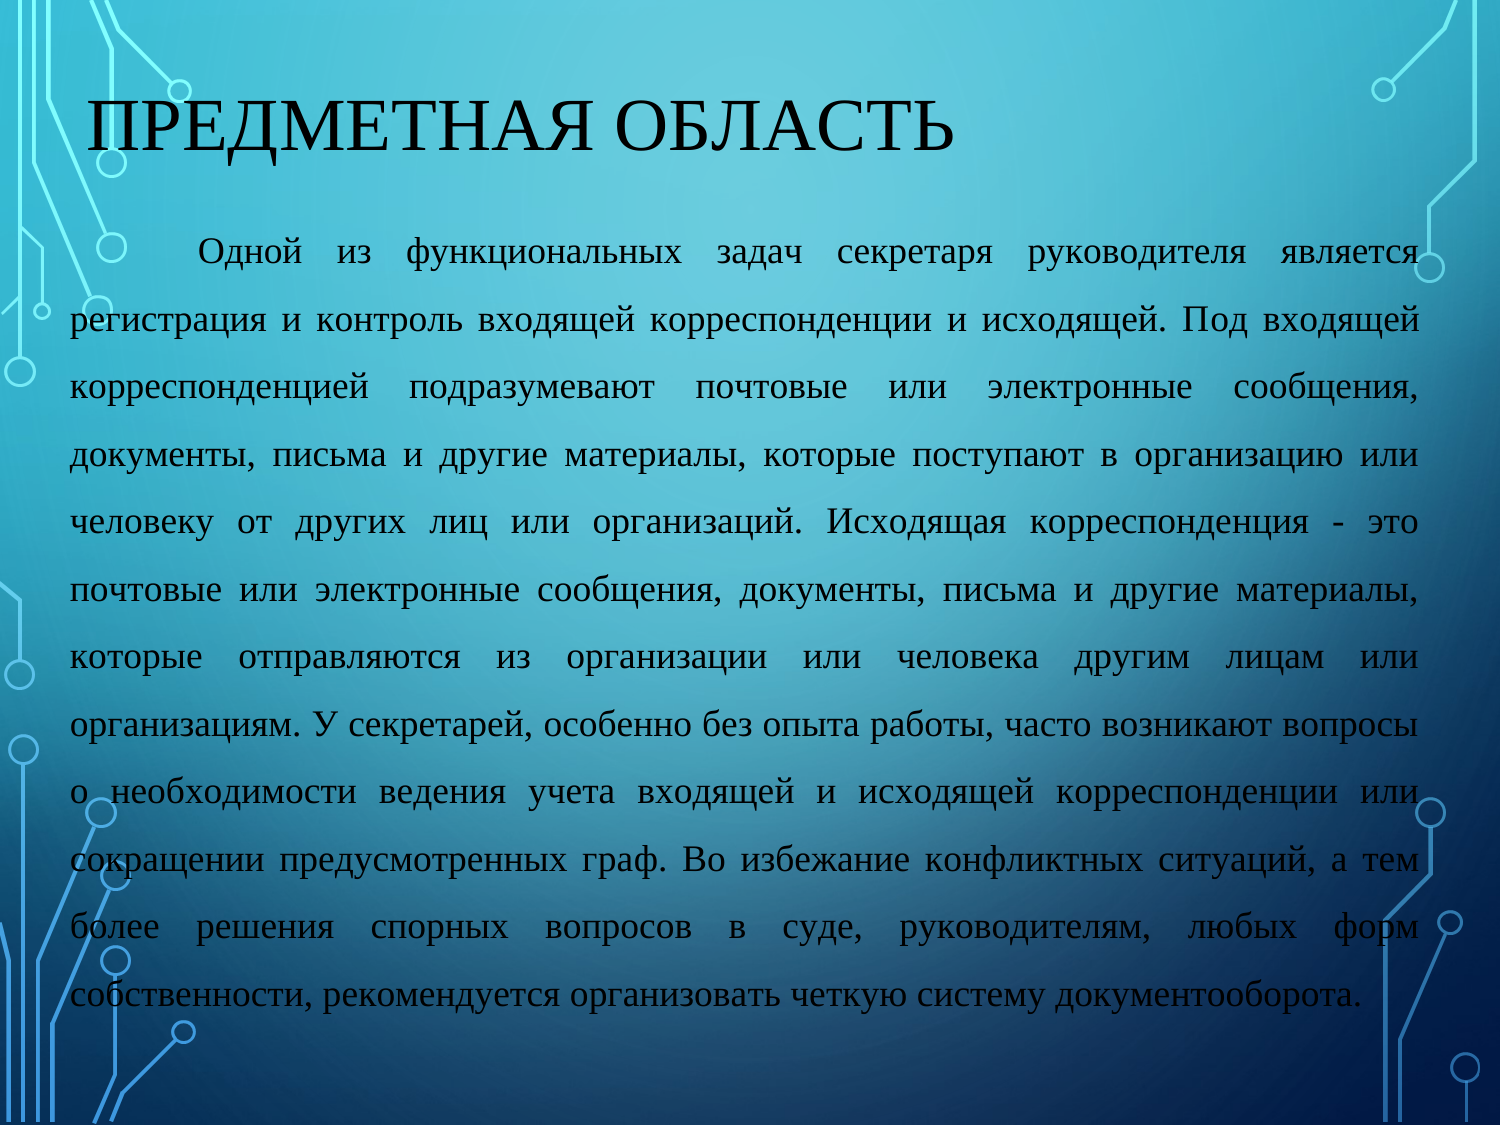

ПРЕДМЕТНАЯ ОБЛАСТЬ
 Одной из функциональных задач секретаря руководителя является регистрация и контроль входящей корреспонденции и исходящей. Под входящей корреспонденцией подразумевают почтовые или электронные сообщения, документы, письма и другие материалы, которые поступают в организацию или человеку от других лиц или организаций. Исходящая корреспонденция - это почтовые или электронные сообщения, документы, письма и другие материалы, которые отправляются из организации или человека другим лицам или организациям. У секретарей, особенно без опыта работы, часто возникают вопросы о необходимости ведения учета входящей и исходящей корреспонденции или сокращении предусмотренных граф. Во избежание конфликтных ситуаций, а тем более решения спорных вопросов в суде, руководителям, любых форм собственности, рекомендуется организовать четкую систему документооборота.